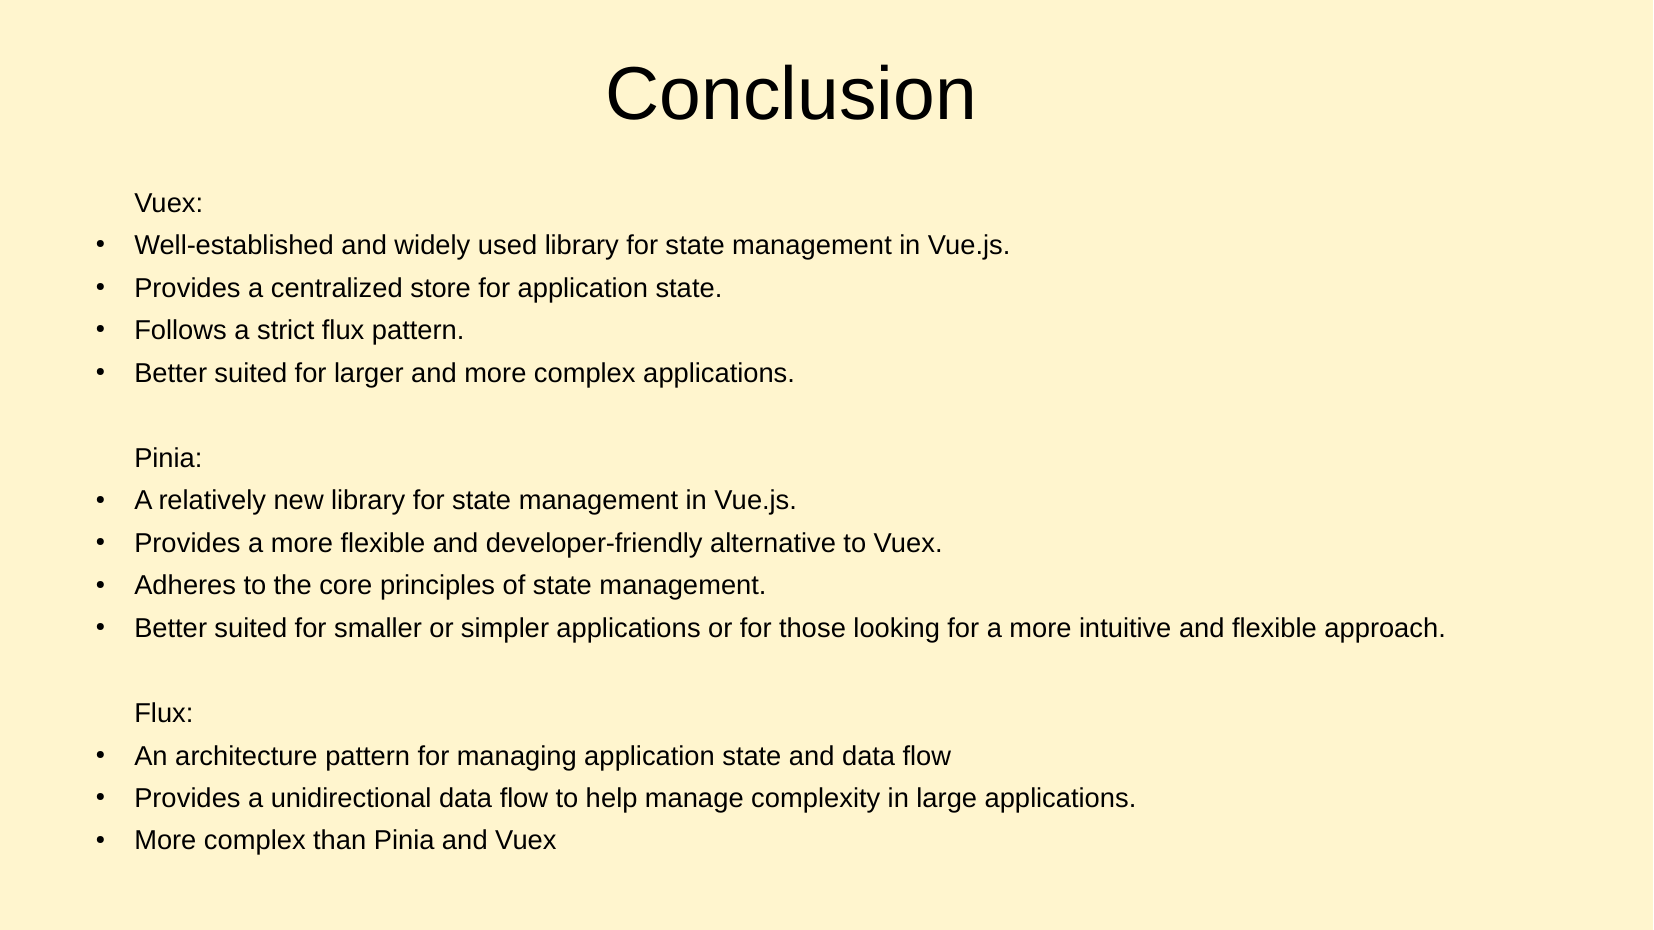

# Conclusion
Vuex:
Well-established and widely used library for state management in Vue.js.
Provides a centralized store for application state.
Follows a strict flux pattern.
Better suited for larger and more complex applications.
Pinia:
A relatively new library for state management in Vue.js.
Provides a more flexible and developer-friendly alternative to Vuex.
Adheres to the core principles of state management.
Better suited for smaller or simpler applications or for those looking for a more intuitive and flexible approach.
Flux:
An architecture pattern for managing application state and data flow
Provides a unidirectional data flow to help manage complexity in large applications.
More complex than Pinia and Vuex